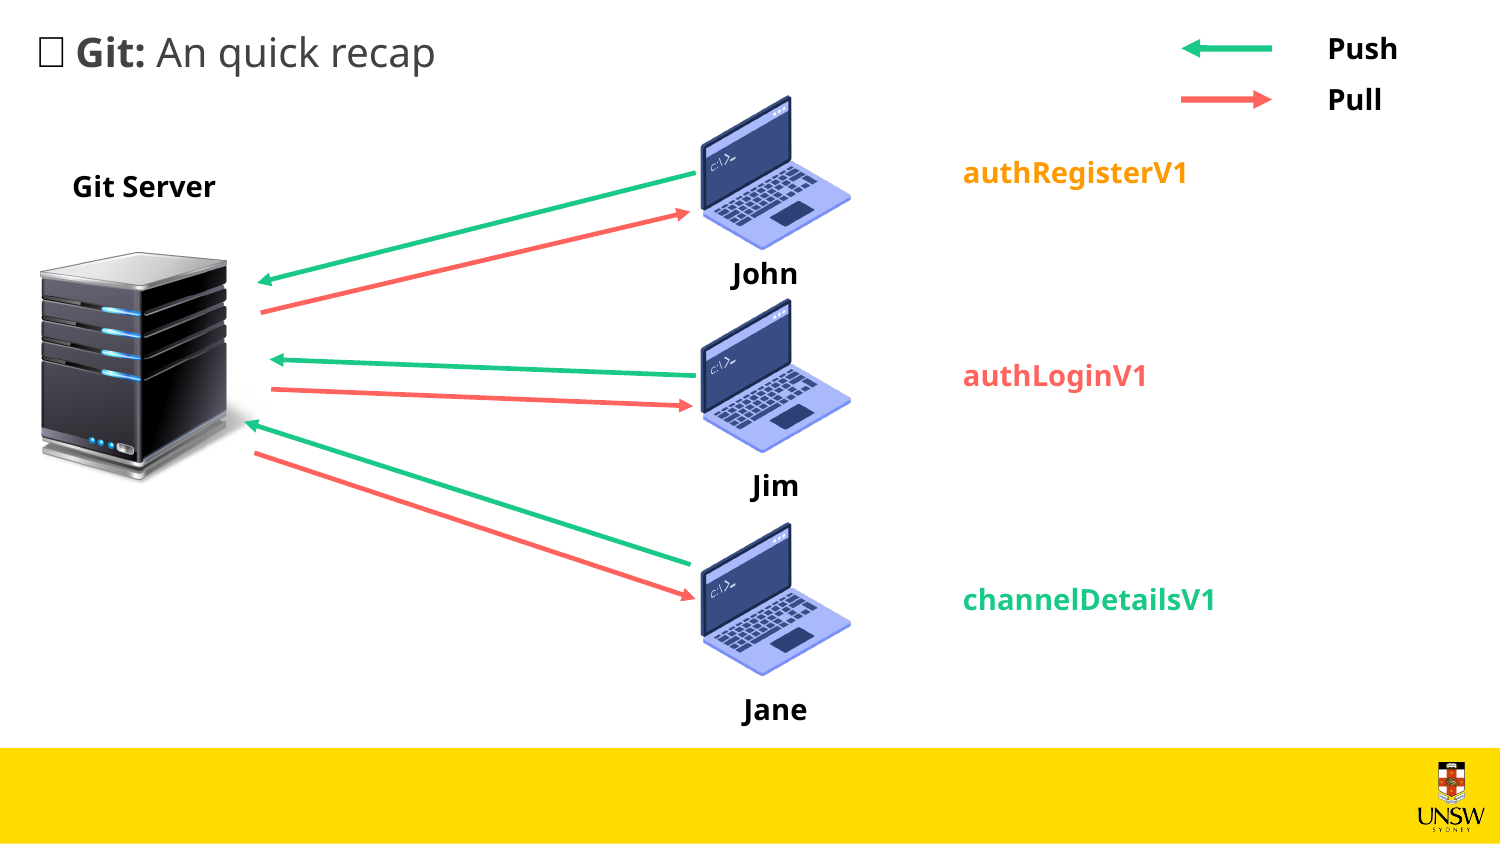

🌐 Git: An quick recap
Push
Pull
authRegisterV1
Git Server
John
authLoginV1
Jim
channelDetailsV1
Jane